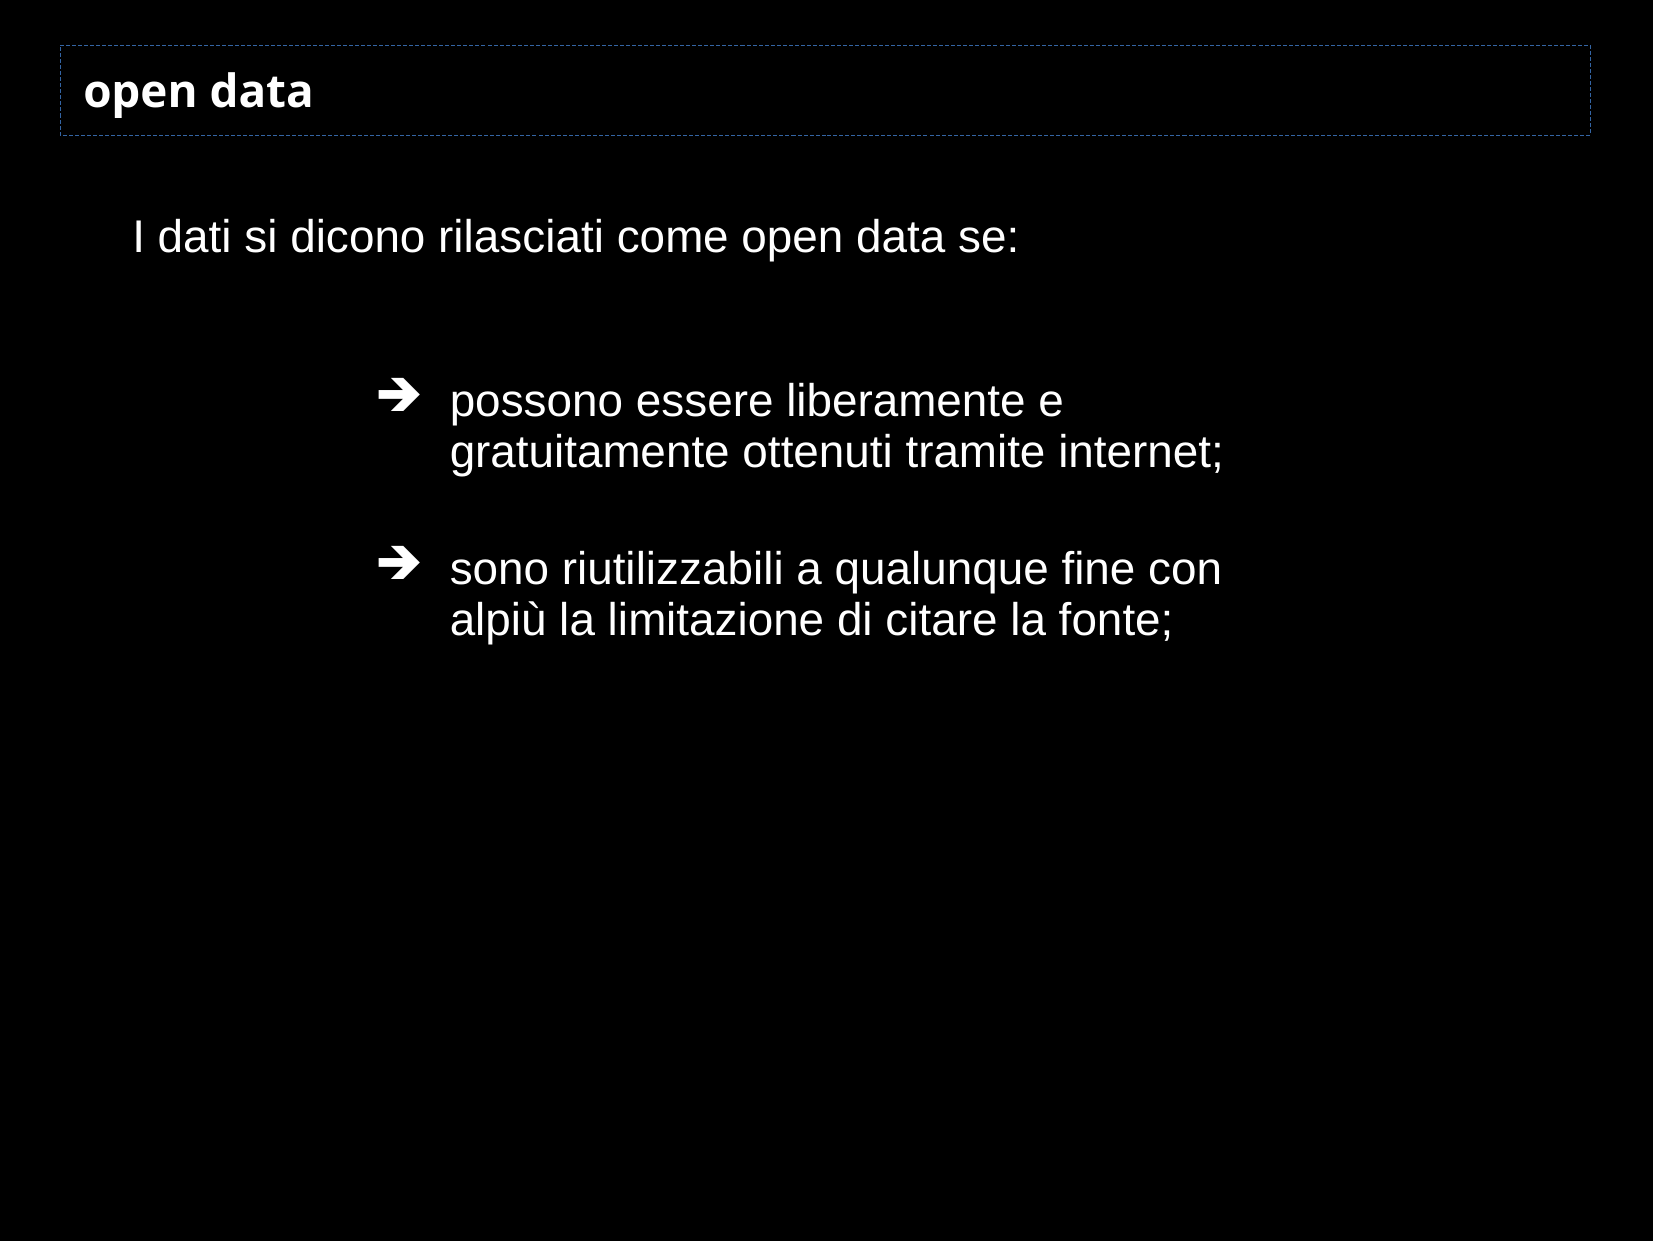

# open data
I dati si dicono rilasciati come open data se:
possono essere liberamente e gratuitamente ottenuti tramite internet;
sono riutilizzabili a qualunque fine con alpiù la limitazione di citare la fonte;